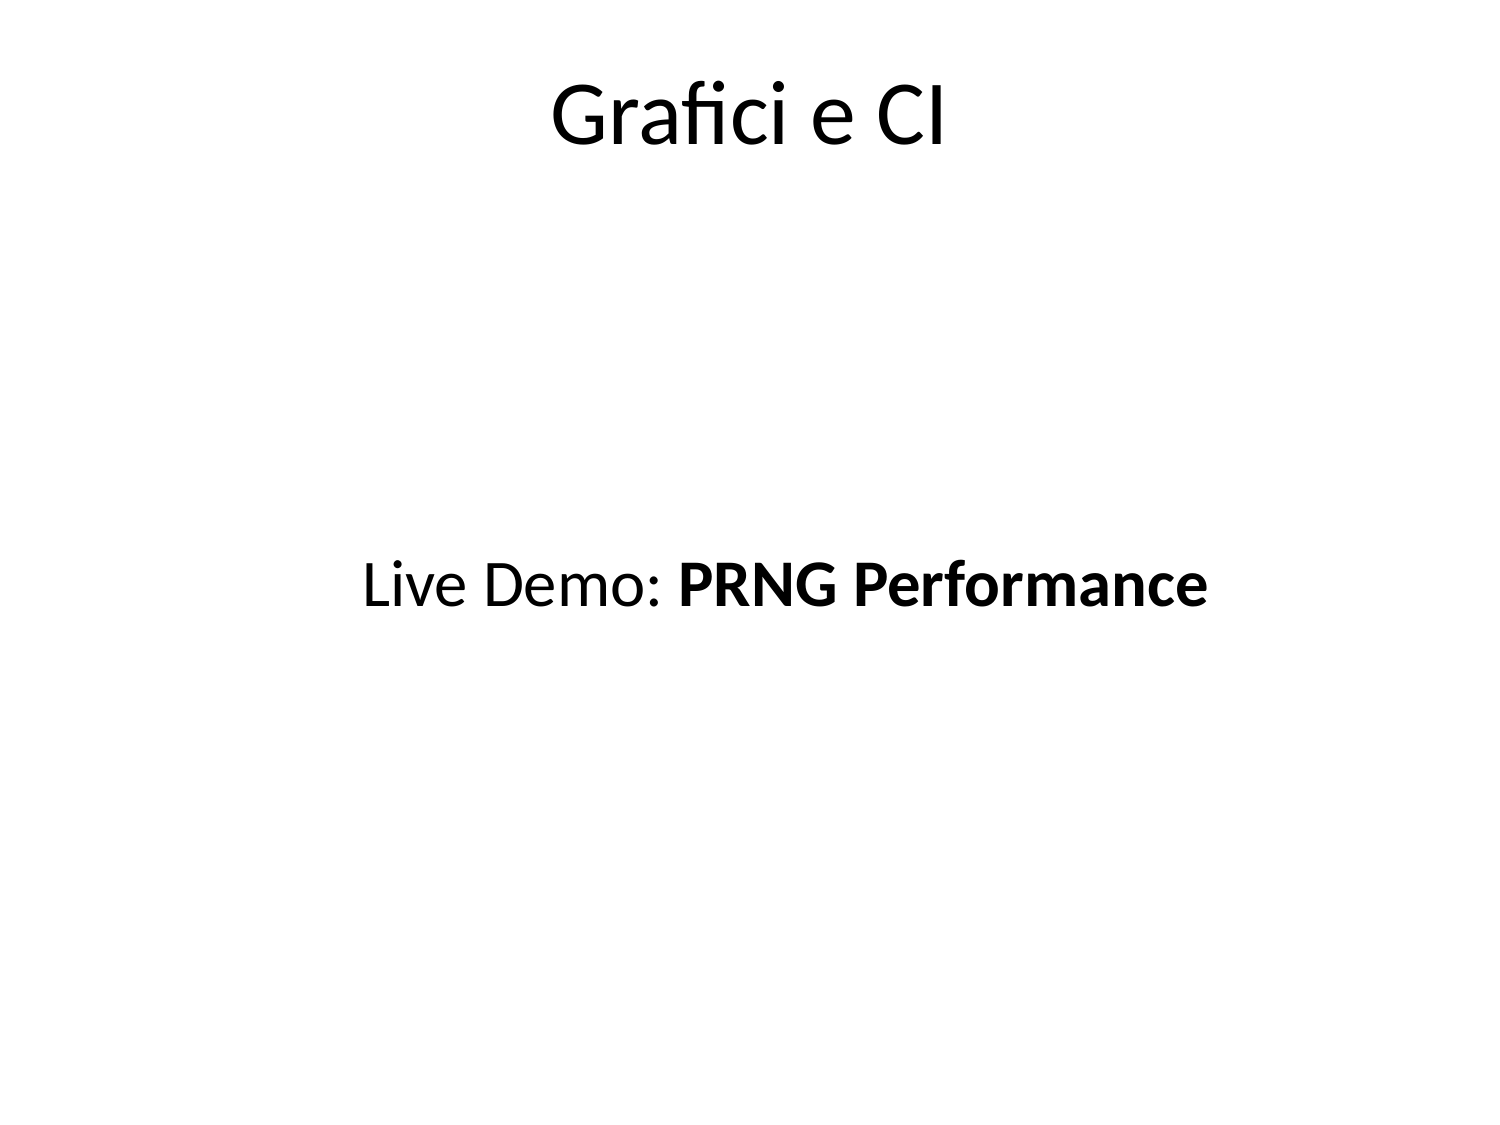

# Grafici e CI
Live Demo: PRNG Performance